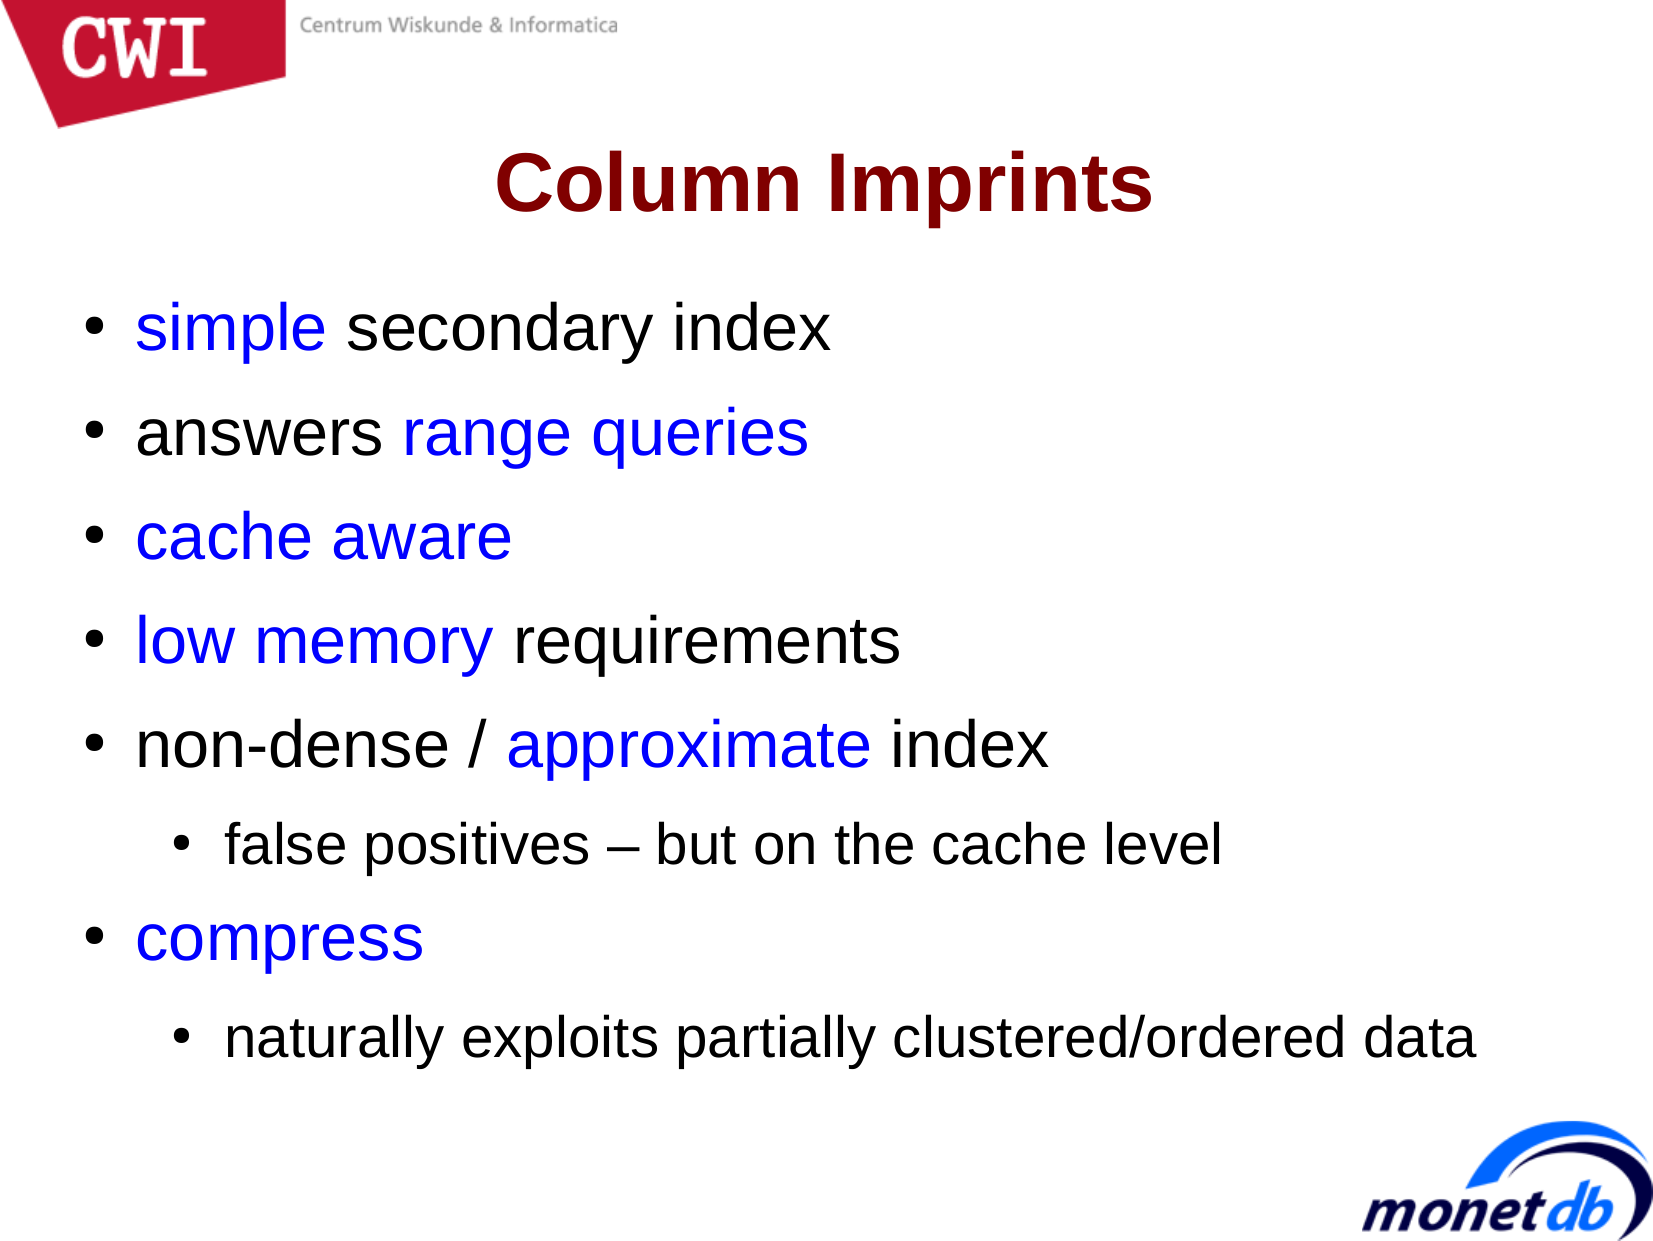

# Column Imprints
simple secondary index
answers range queries
cache aware
low memory requirements
non-dense / approximate index
false positives – but on the cache level
compress
naturally exploits partially clustered/ordered data